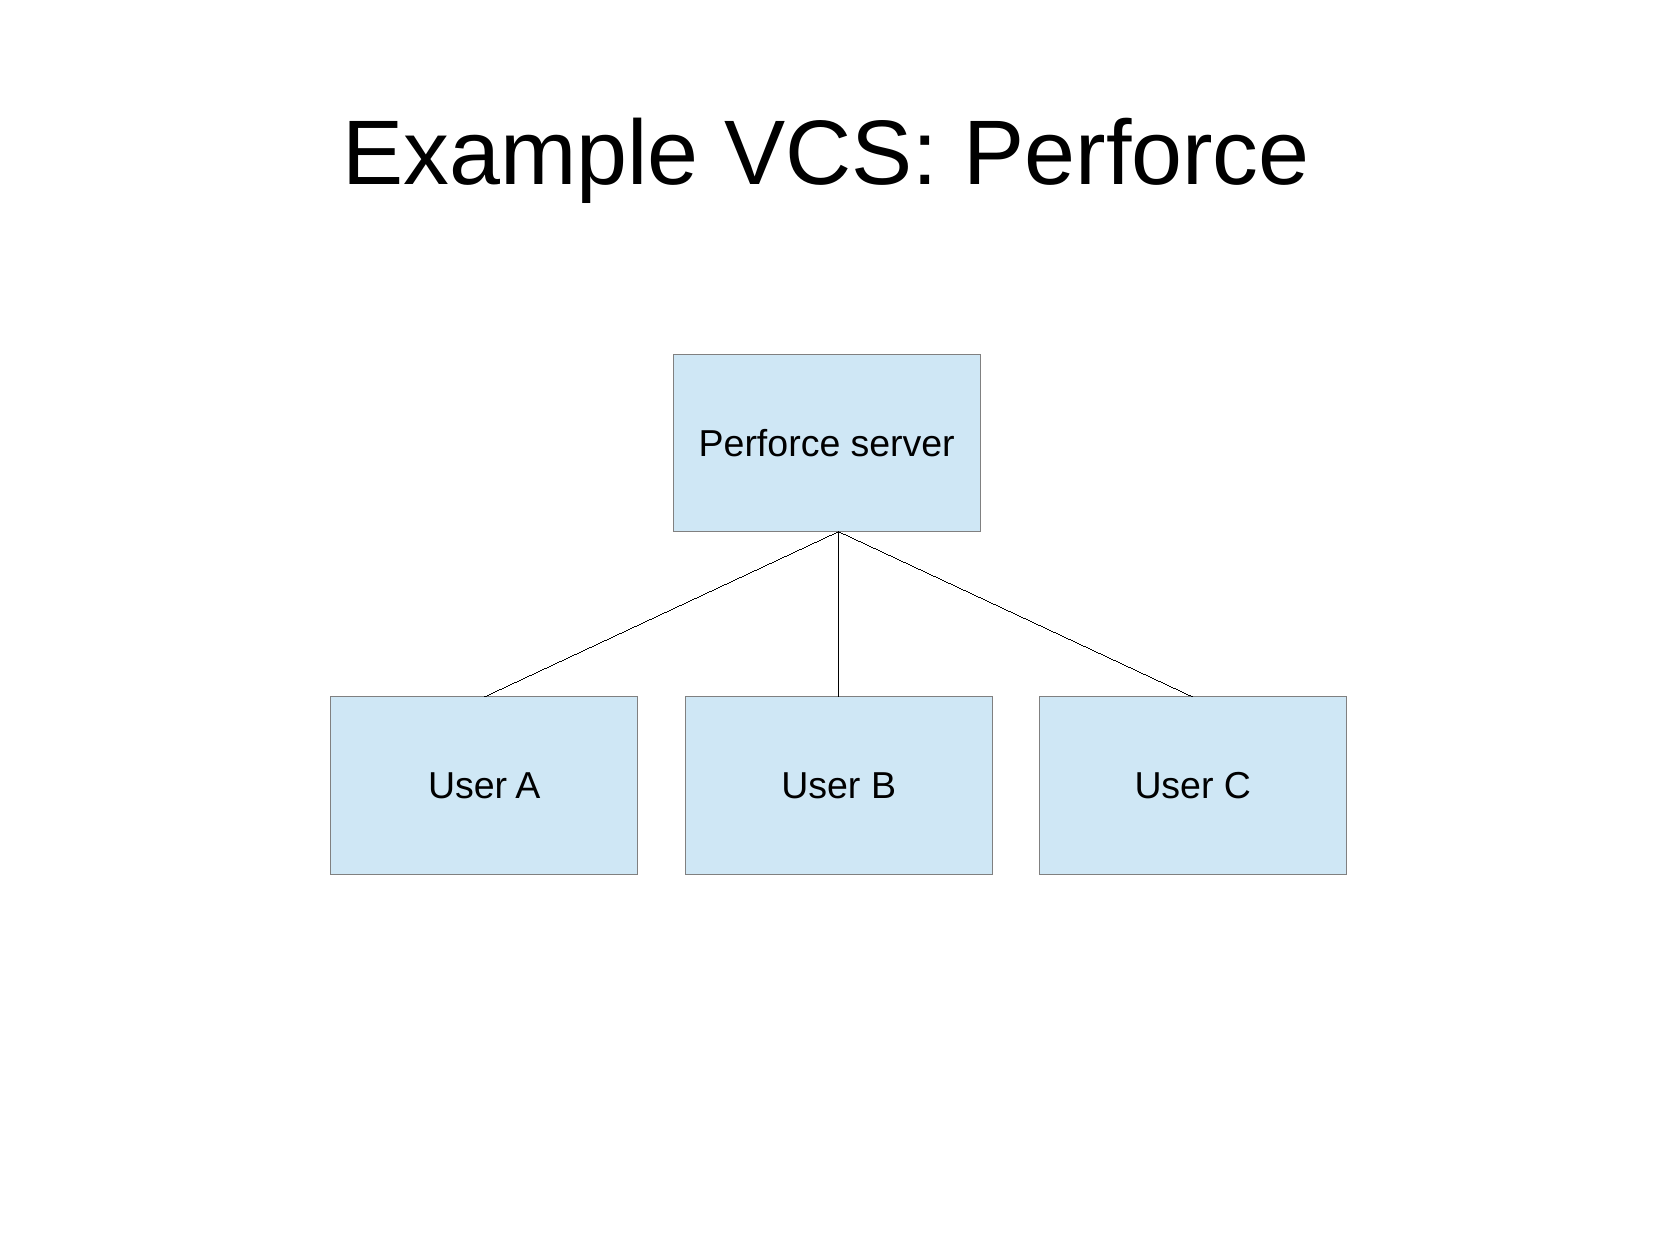

# Example VCS: Perforce
Perforce server
User A
User B
User C